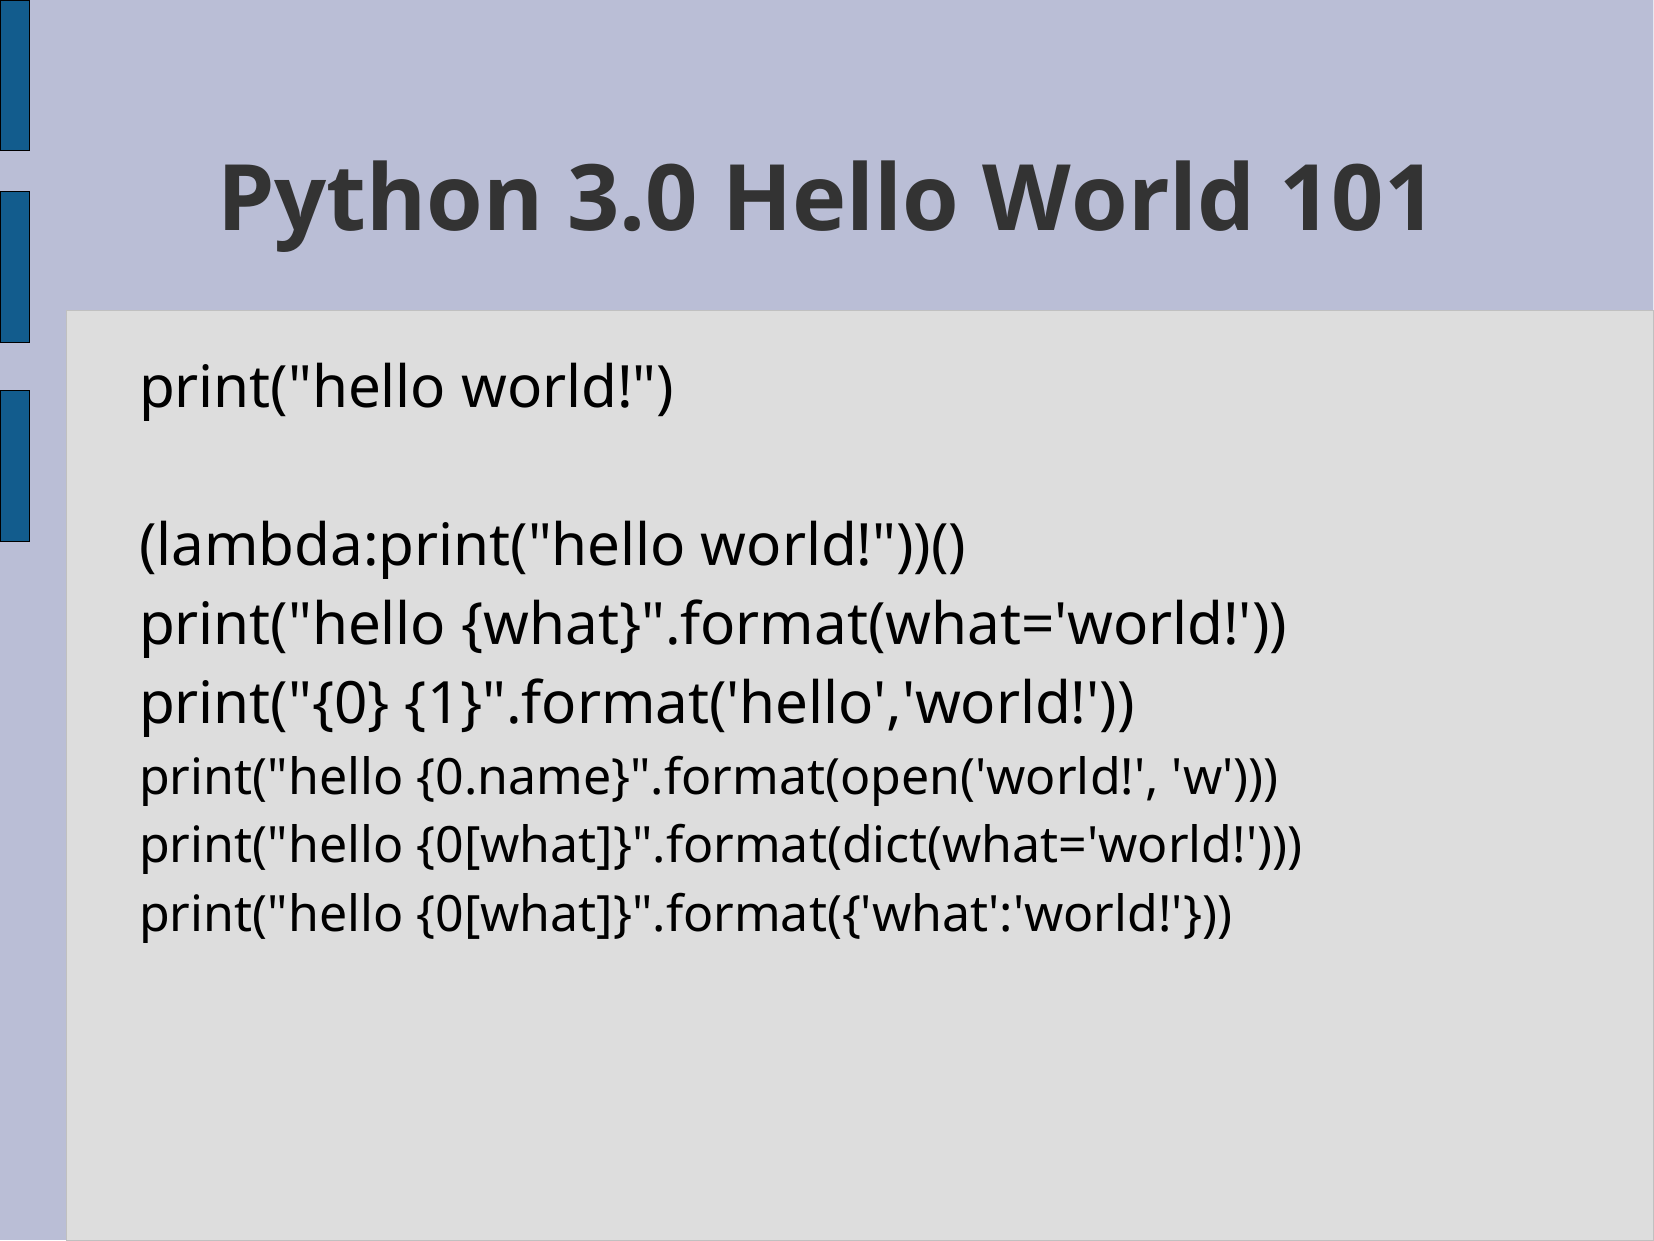

# Python 3.0 Hello World 101
print("hello world!")
(lambda:print("hello world!"))()
print("hello {what}".format(what='world!'))
print("{0} {1}".format('hello','world!'))
print("hello {0.name}".format(open('world!', 'w')))
print("hello {0[what]}".format(dict(what='world!')))
print("hello {0[what]}".format({'what':'world!'}))